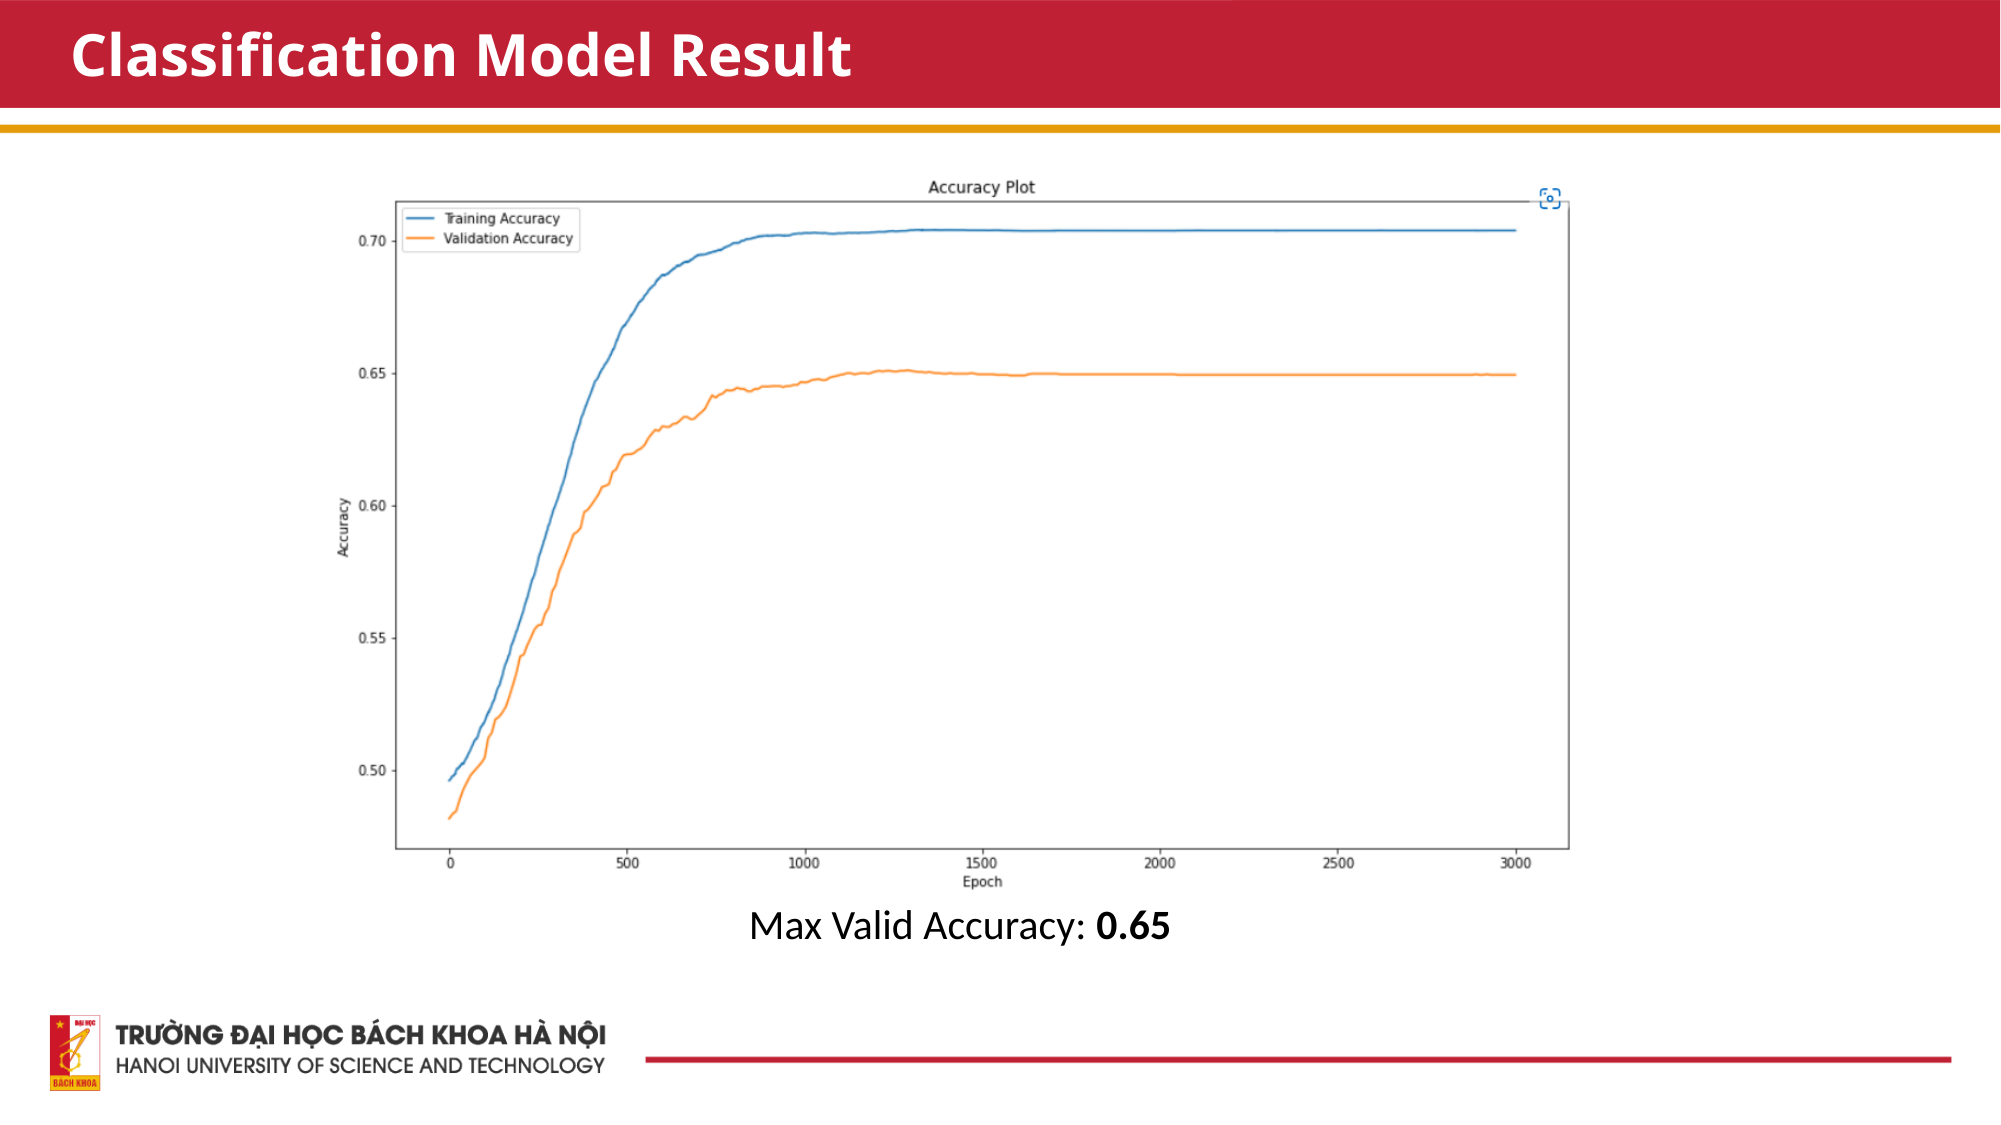

# Classification Model Result
Max Valid Accuracy: 0.65